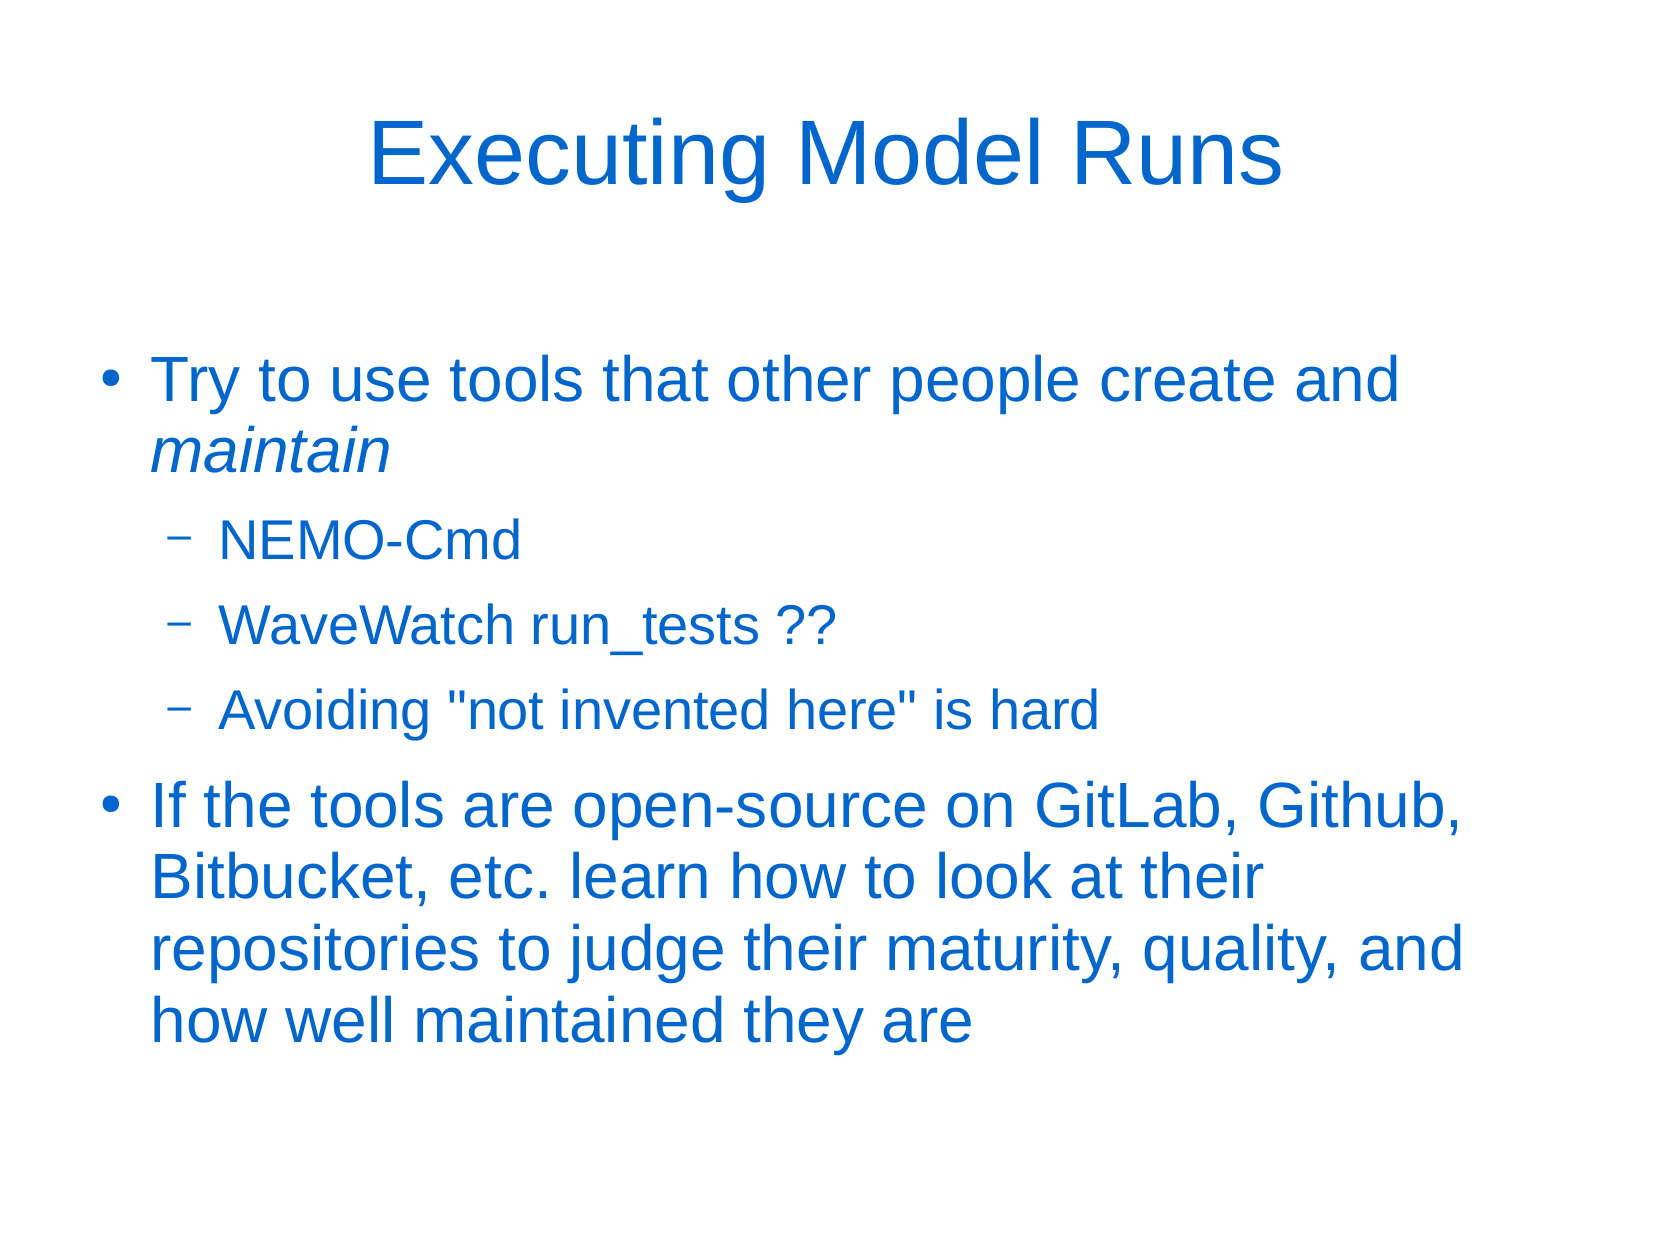

# Executing Model Runs
Try to use tools that other people create and maintain
NEMO-Cmd
WaveWatch run_tests ??
Avoiding "not invented here" is hard
If the tools are open-source on GitLab, Github, Bitbucket, etc. learn how to look at their repositories to judge their maturity, quality, and how well maintained they are